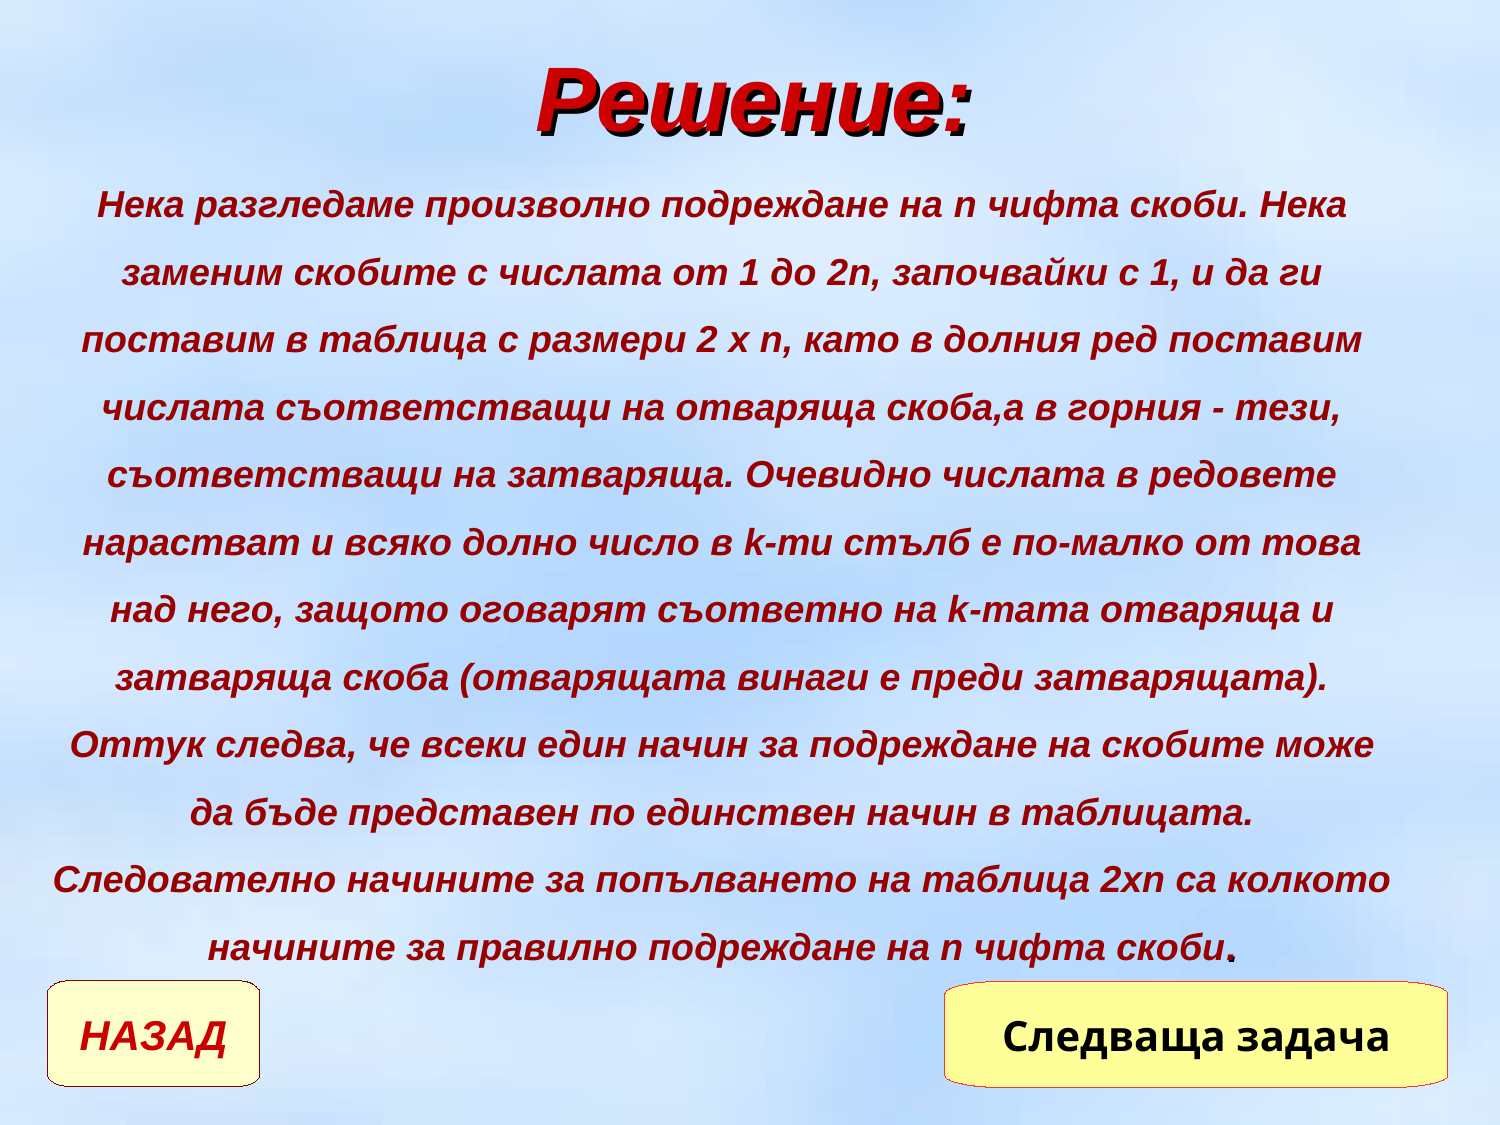

# Решение:
Нека разгледаме произволно подреждане на n чифта скоби. Нека заменим скобите с числата от 1 до 2n, започвайки с 1, и да ги поставим в таблица с размери 2 x n, като в долния ред поставим числата съответстващи на отваряща скоба,а в горния - тези, съответстващи на затваряща. Очевидно числата в редовете нарастват и всяко долно число в k-ти стълб е по-малко от това над него, защото оговарят съответно на k-тата отваряща и затваряща скоба (отварящата винаги е преди затварящата). Оттук следва, че всеки един начин за подреждане на скобите може да бъде представен по единствен начин в таблицата. Следователно начините за попълването на таблица 2хn са колкото начините за правилно подреждане на n чифта скоби.
НАЗАД
Следваща задача